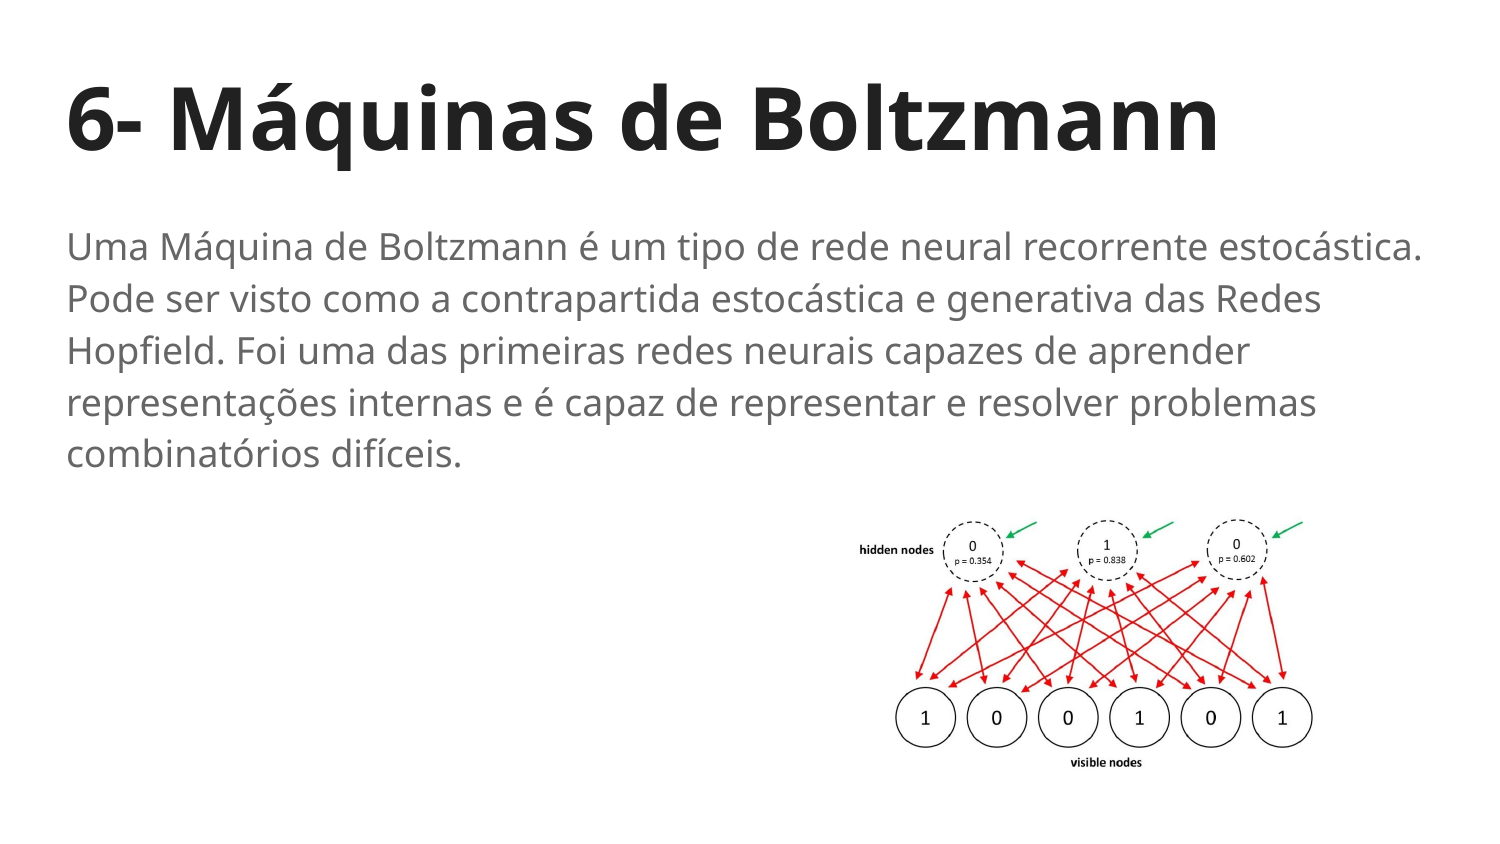

# 6- Máquinas de Boltzmann
Uma Máquina de Boltzmann é um tipo de rede neural recorrente estocástica. Pode ser visto como a contrapartida estocástica e generativa das Redes Hopfield. Foi uma das primeiras redes neurais capazes de aprender representações internas e é capaz de representar e resolver problemas combinatórios difíceis.